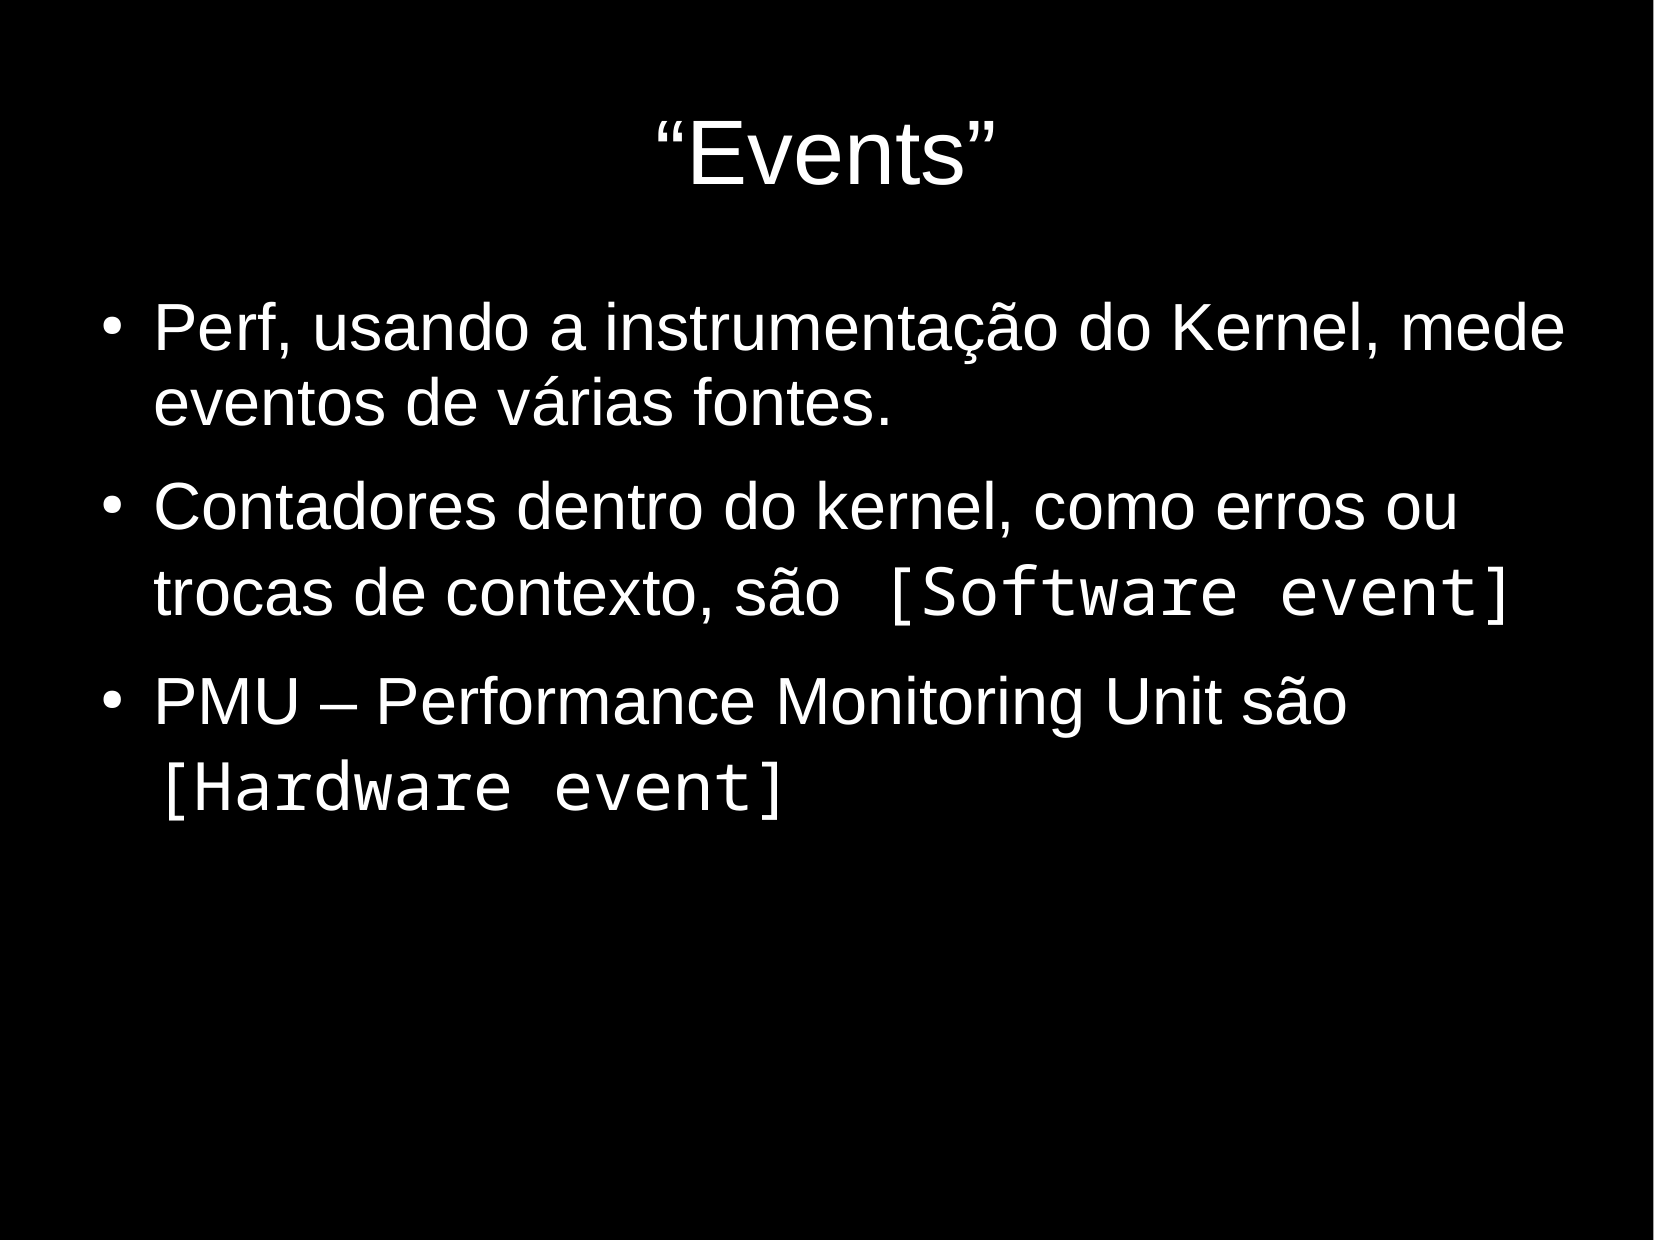

# “Events”
Perf, usando a instrumentação do Kernel, mede eventos de várias fontes.
Contadores dentro do kernel, como erros ou trocas de contexto, são [Software event]
PMU – Performance Monitoring Unit são [Hardware event]